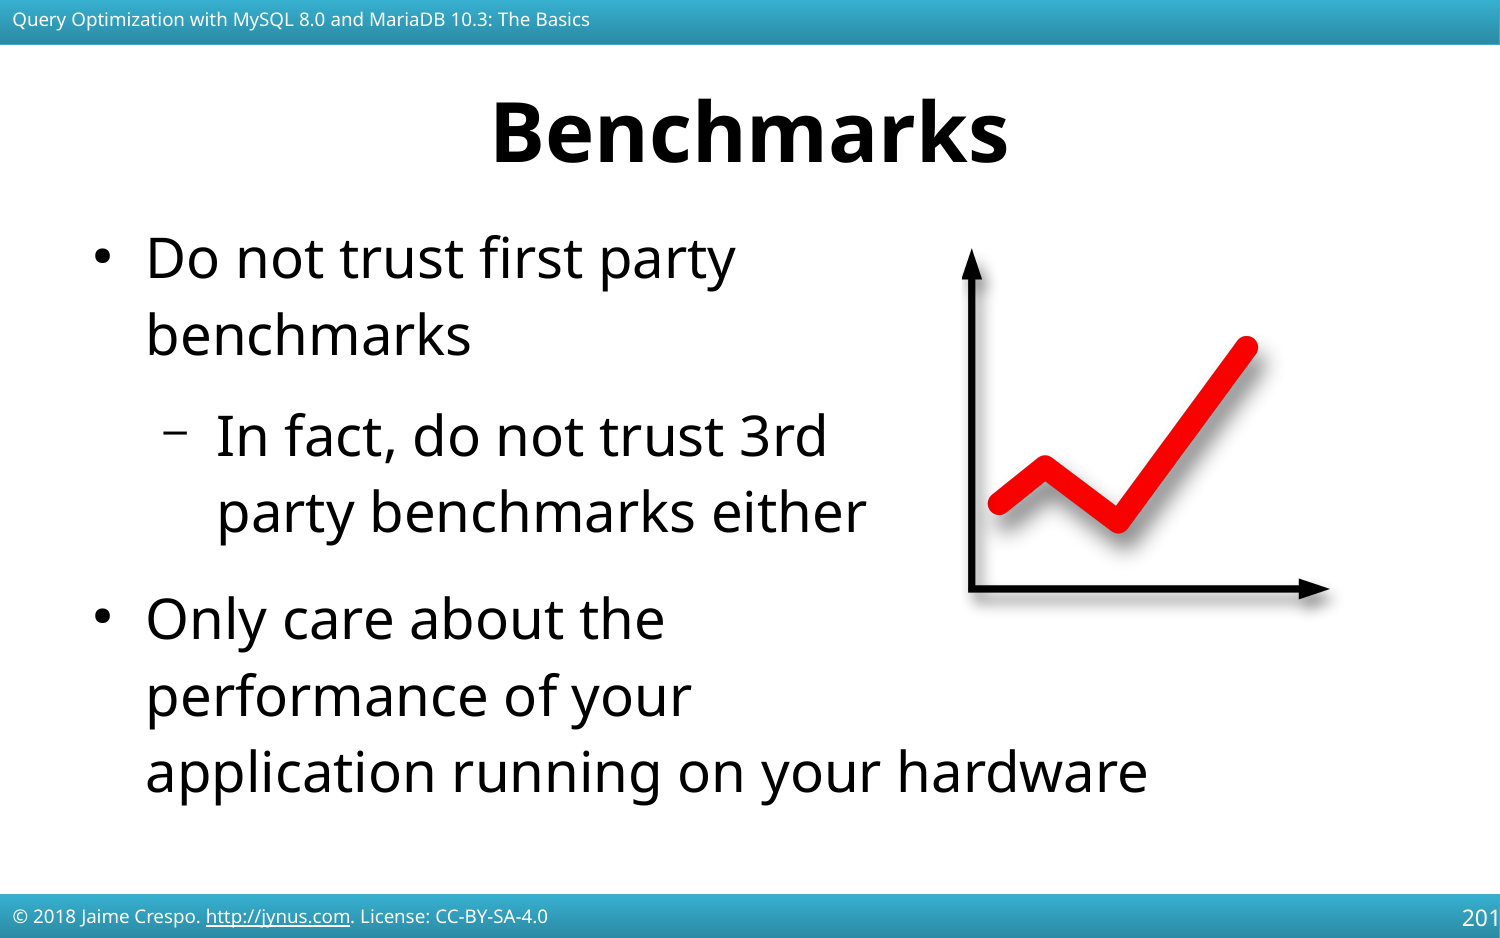

# Benchmarks
Do not trust first party
benchmarks
In fact, do not trust 3rd
party benchmarks either
Only care about the
performance of your
application running on your hardware